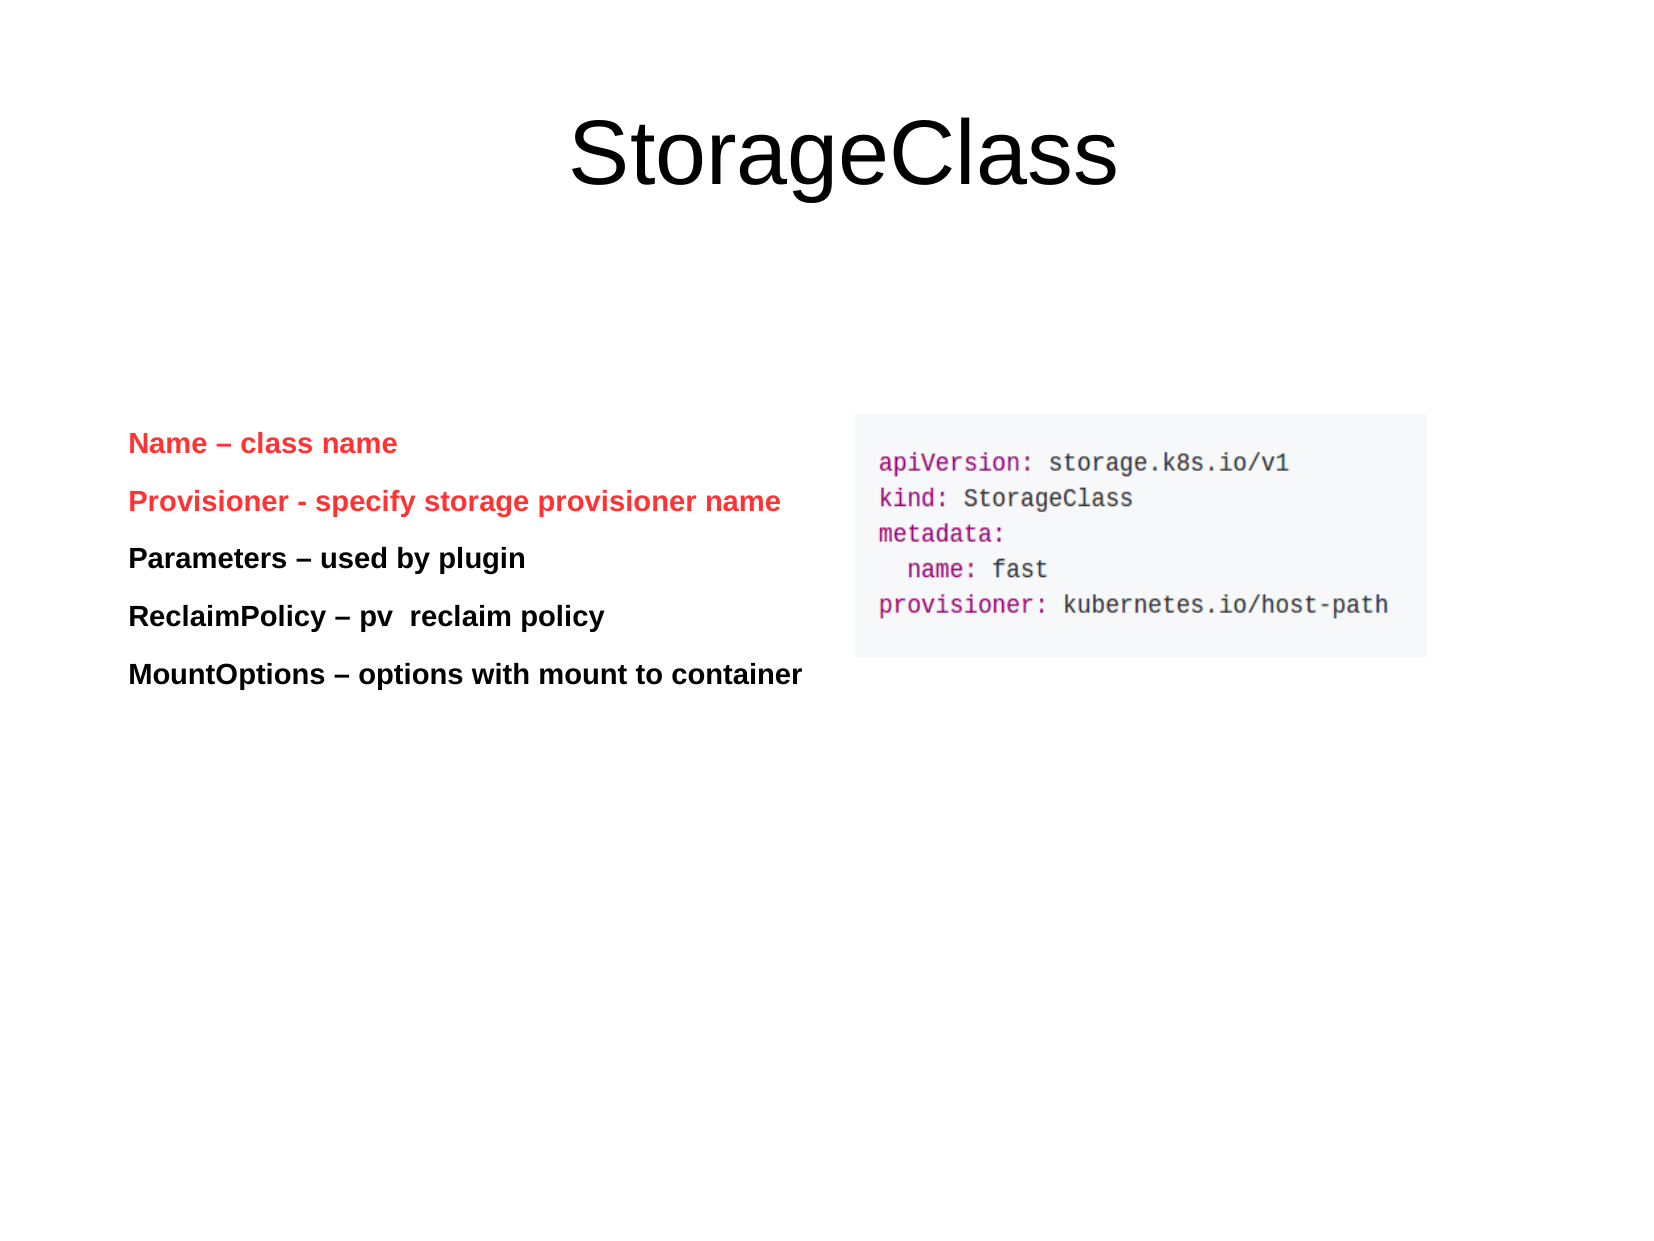

# StorageClass
Name – class name
Provisioner - specify storage provisioner name
Parameters – used by plugin
ReclaimPolicy – pv reclaim policy
MountOptions – options with mount to container